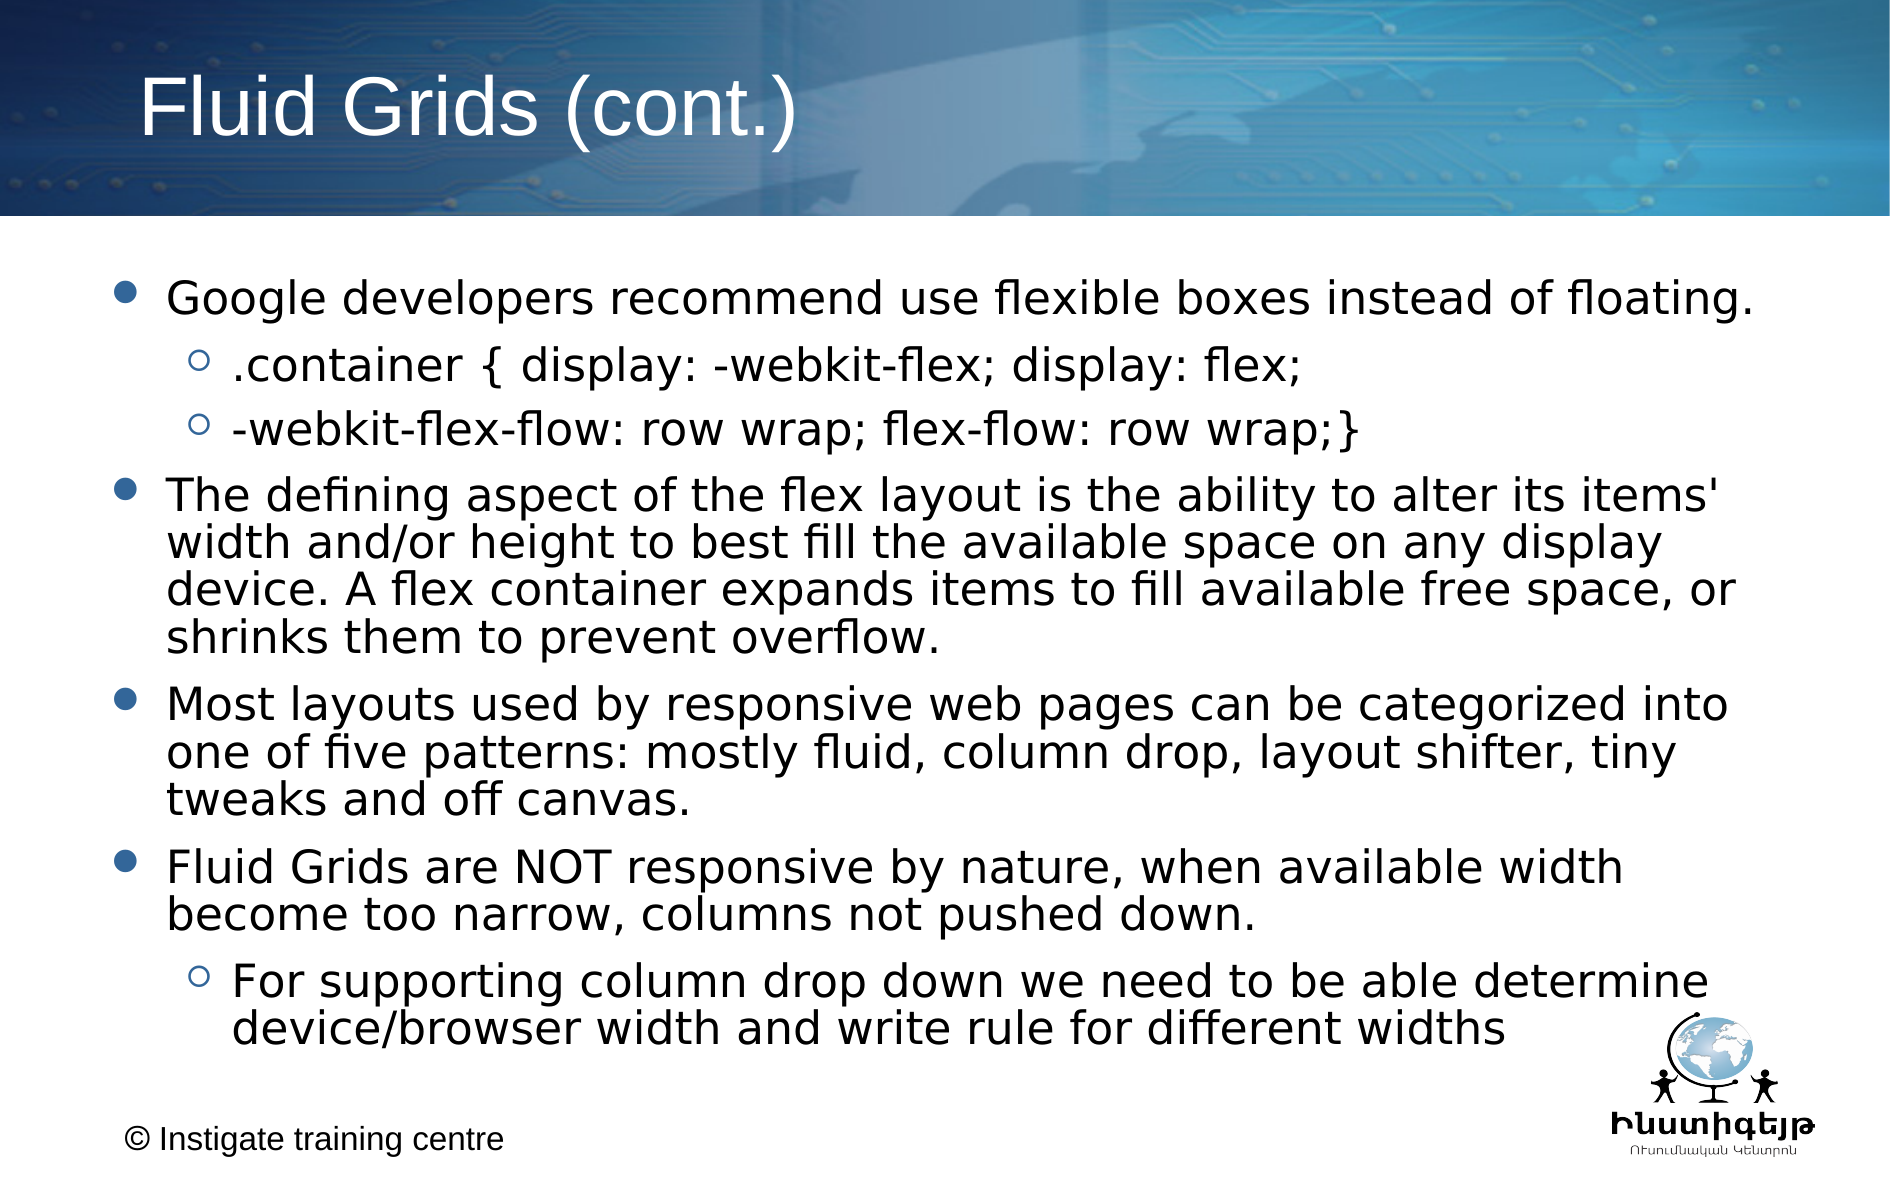

Fluid Grids (cont.)
# Google developers recommend use flexible boxes instead of floating.
.container { display: -webkit-flex; display: flex;
-webkit-flex-flow: row wrap; flex-flow: row wrap;}
The defining aspect of the flex layout is the ability to alter its items' width and/or height to best fill the available space on any display device. A flex container expands items to fill available free space, or shrinks them to prevent overflow.
Most layouts used by responsive web pages can be categorized into one of five patterns: mostly fluid, column drop, layout shifter, tiny tweaks and off canvas.
Fluid Grids are NOT responsive by nature, when available width become too narrow, columns not pushed down.
For supporting column drop down we need to be able determine device/browser width and write rule for different widths